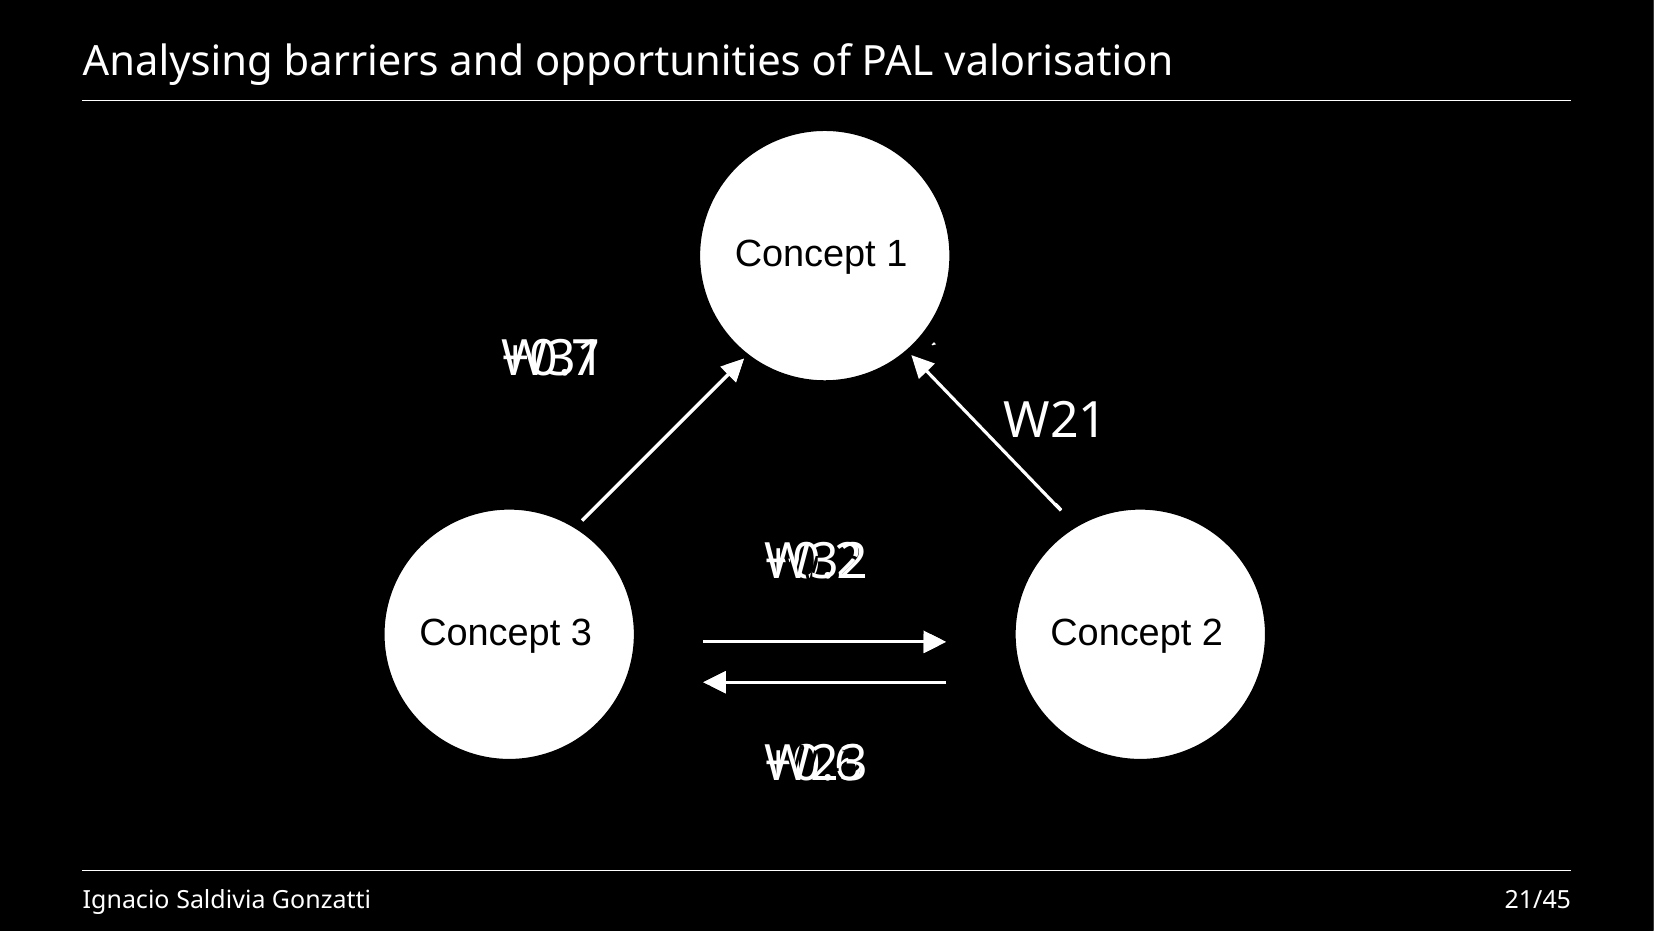

# Analysing barriers and opportunities of PAL valorisation
+0.7
+0.2
+0.6
PAL
valorisation
+0.5
Extraction
From field
Innovation
W31
W21
W32
W23
Ignacio Saldivia Gonzatti
21